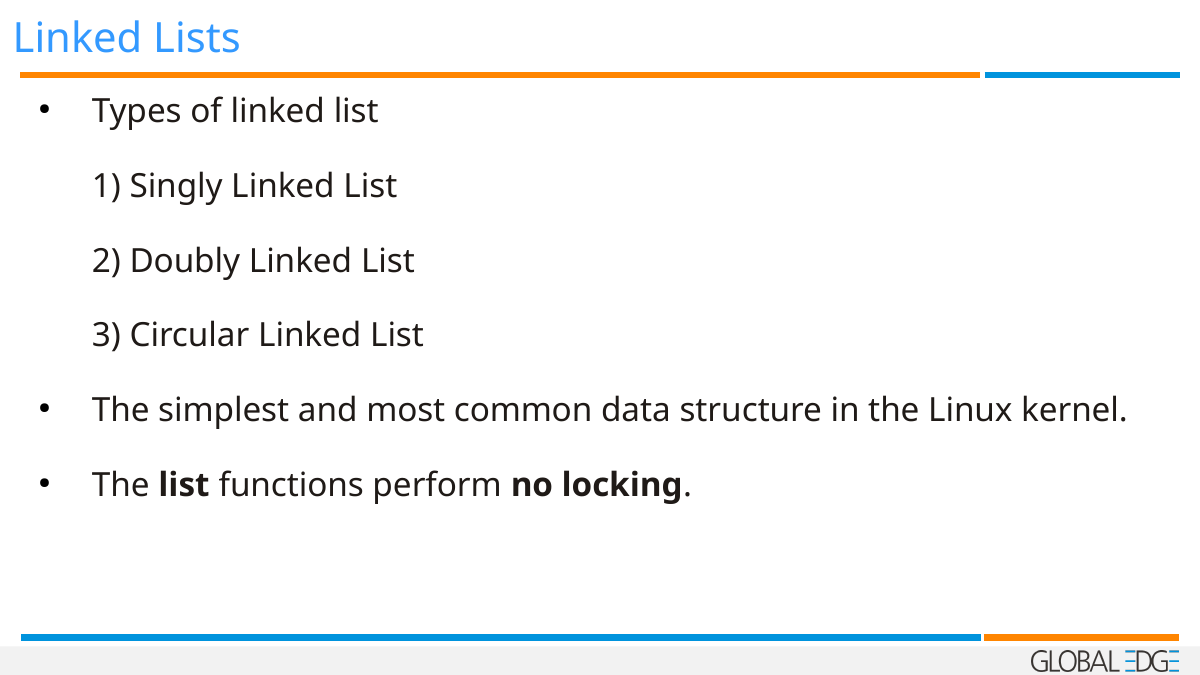

# Linked Lists
Types of linked list
1) Singly Linked List
2) Doubly Linked List
3) Circular Linked List
The simplest and most common data structure in the Linux kernel.
The list functions perform no locking.